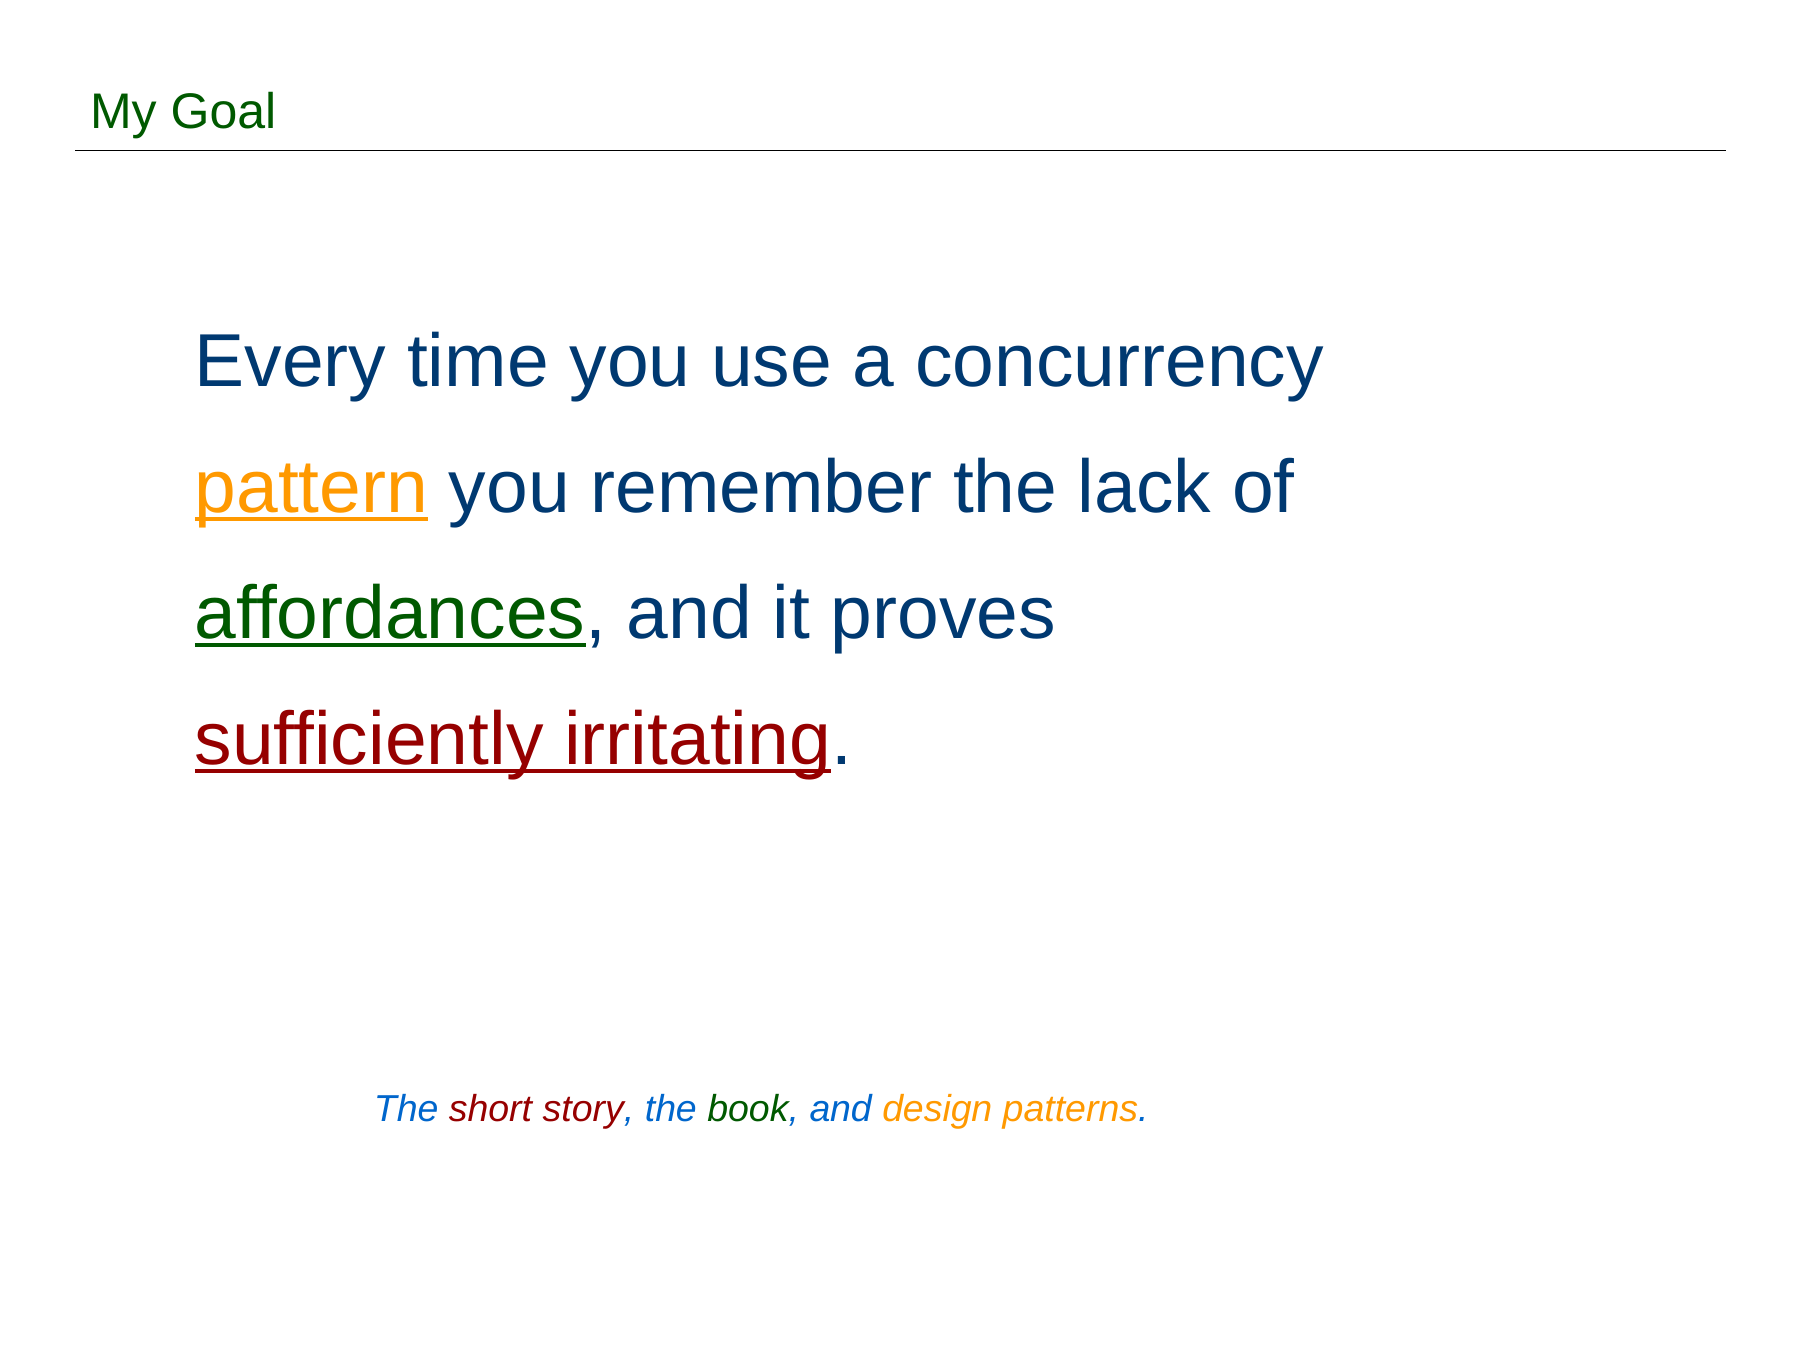

# My Goal
Every time you use a concurrency pattern you remember the lack of affordances, and it proves sufficiently irritating.
The short story, the book, and design patterns.